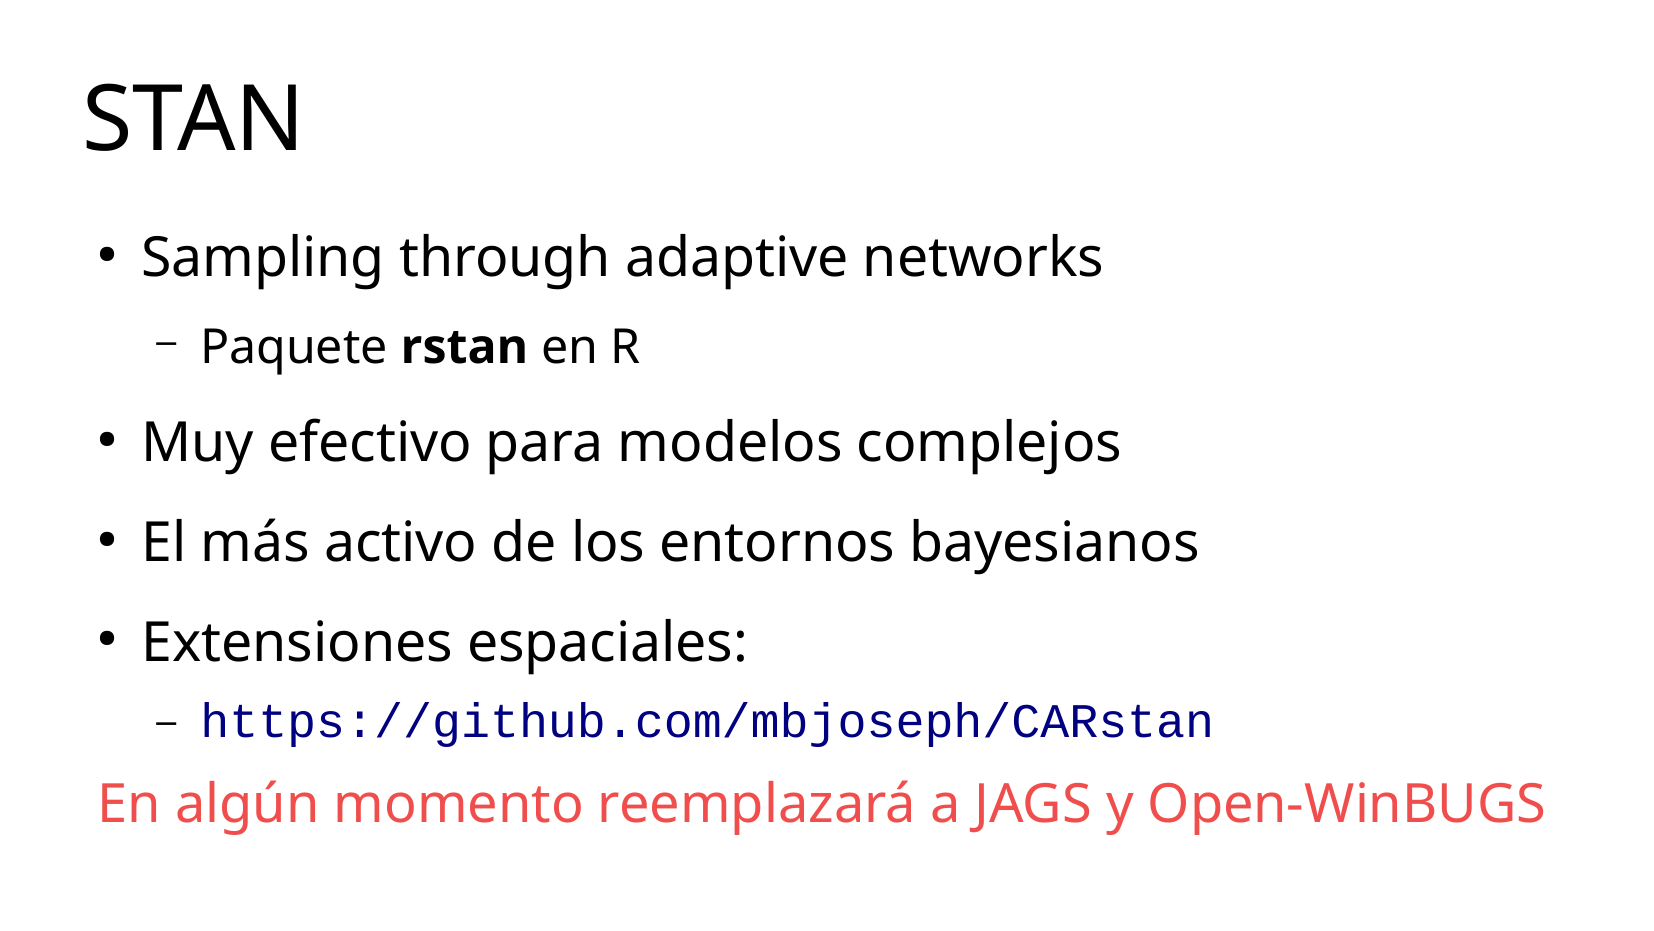

# STAN
Sampling through adaptive networks
Paquete rstan en R
Muy efectivo para modelos complejos
El más activo de los entornos bayesianos
Extensiones espaciales:
https://github.com/mbjoseph/CARstan
En algún momento reemplazará a JAGS y Open-WinBUGS